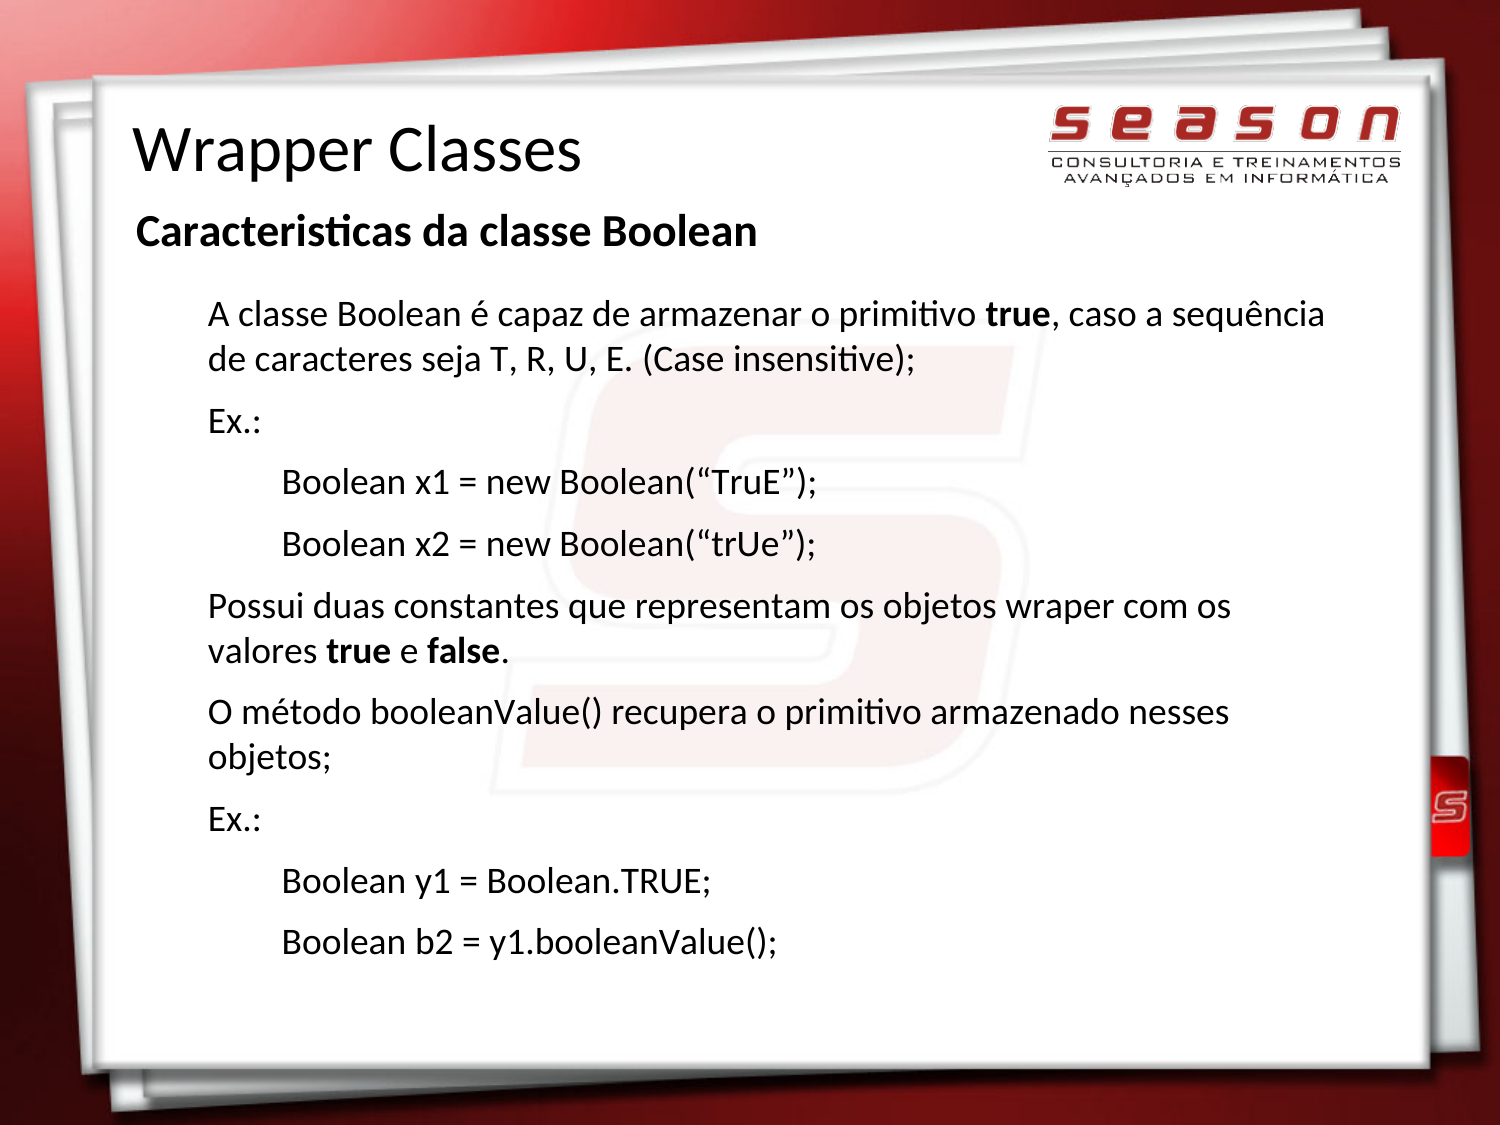

# Wrapper Classes
Caracteristicas da classe Boolean
A classe Boolean é capaz de armazenar o primitivo true, caso a sequência de caracteres seja T, R, U, E. (Case insensitive);
Ex.:
	Boolean x1 = new Boolean(“TruE”);
	Boolean x2 = new Boolean(“trUe”);
Possui duas constantes que representam os objetos wraper com os valores true e false.
O método booleanValue() recupera o primitivo armazenado nesses objetos;
Ex.:
	Boolean y1 = Boolean.TRUE;
	Boolean b2 = y1.booleanValue();